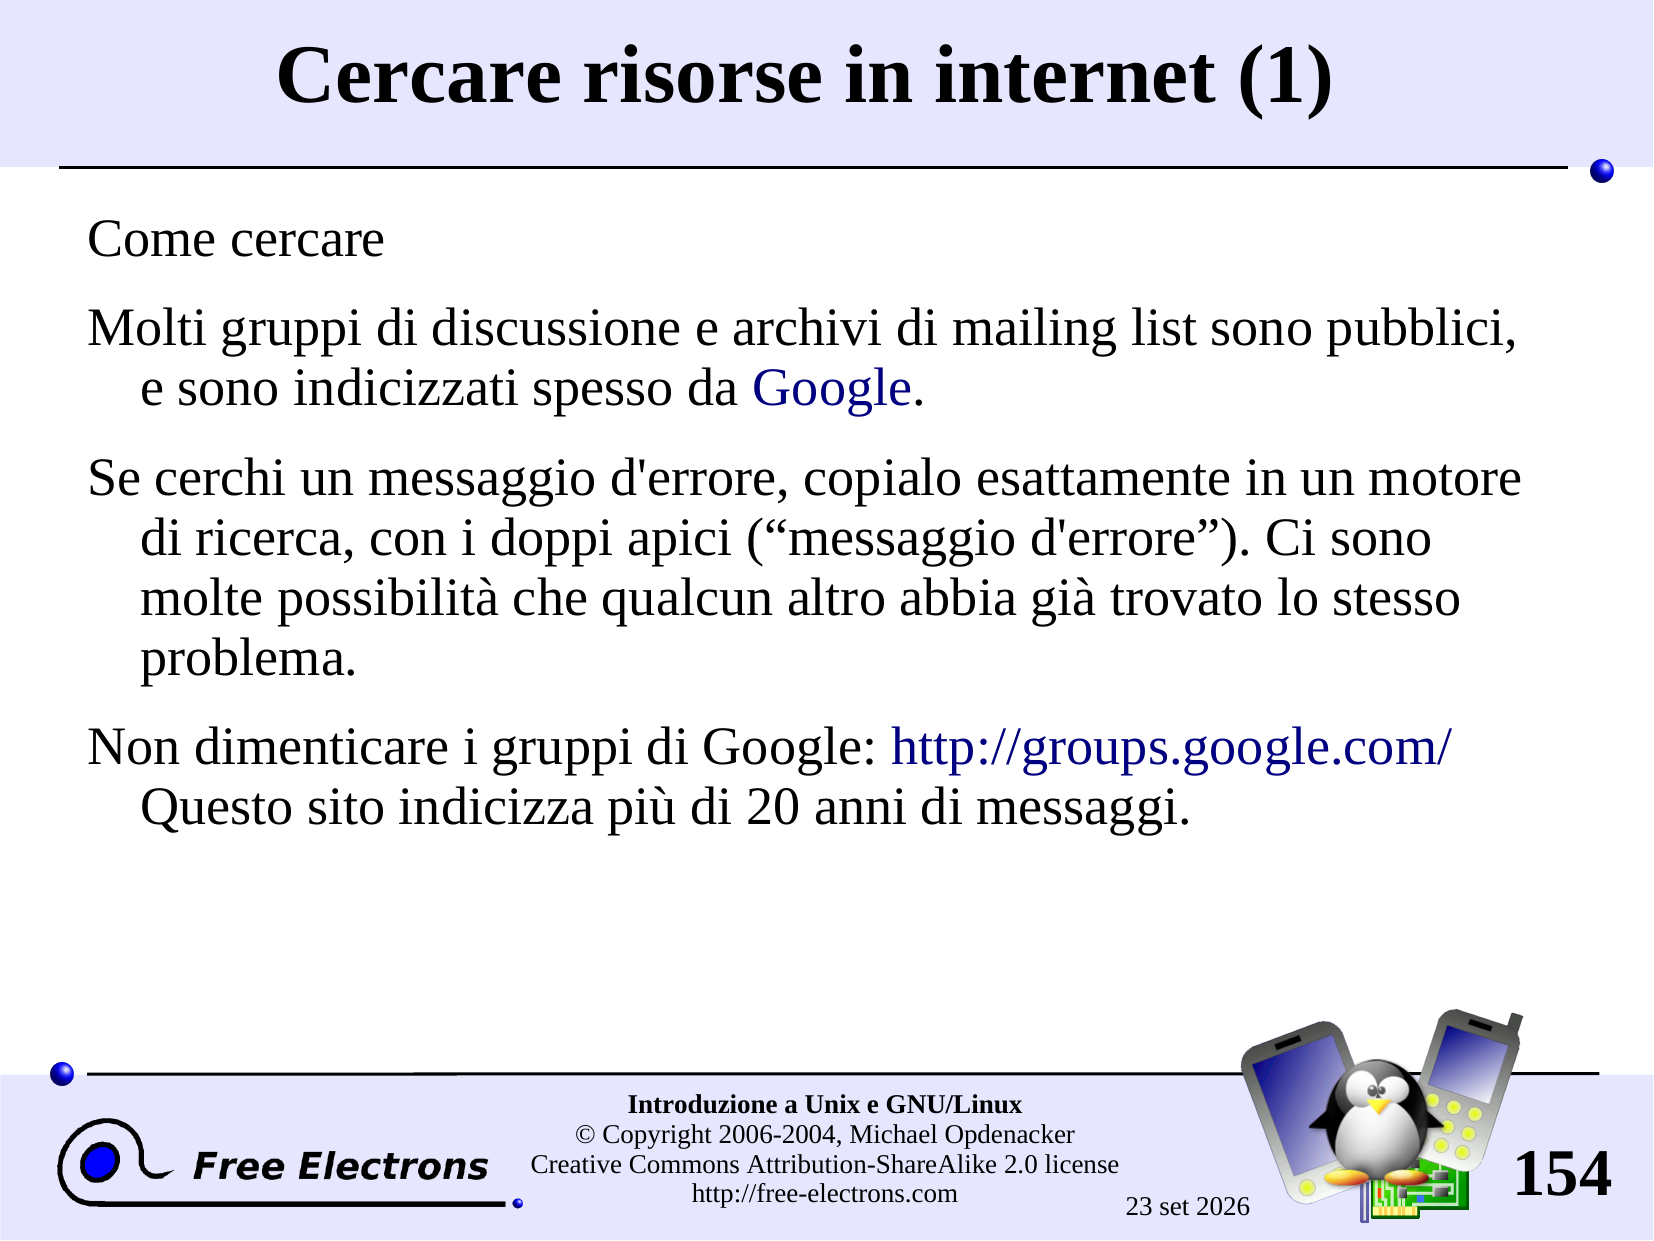

# Cercare risorse in internet (1)
Come cercare
Molti gruppi di discussione e archivi di mailing list sono pubblici, e sono indicizzati spesso da Google.
Se cerchi un messaggio d'errore, copialo esattamente in un motore di ricerca, con i doppi apici (“messaggio d'errore”). Ci sono molte possibilità che qualcun altro abbia già trovato lo stesso problema.
Non dimenticare i gruppi di Google: http://groups.google.com/
Questo sito indicizza più di 20 anni di messaggi.